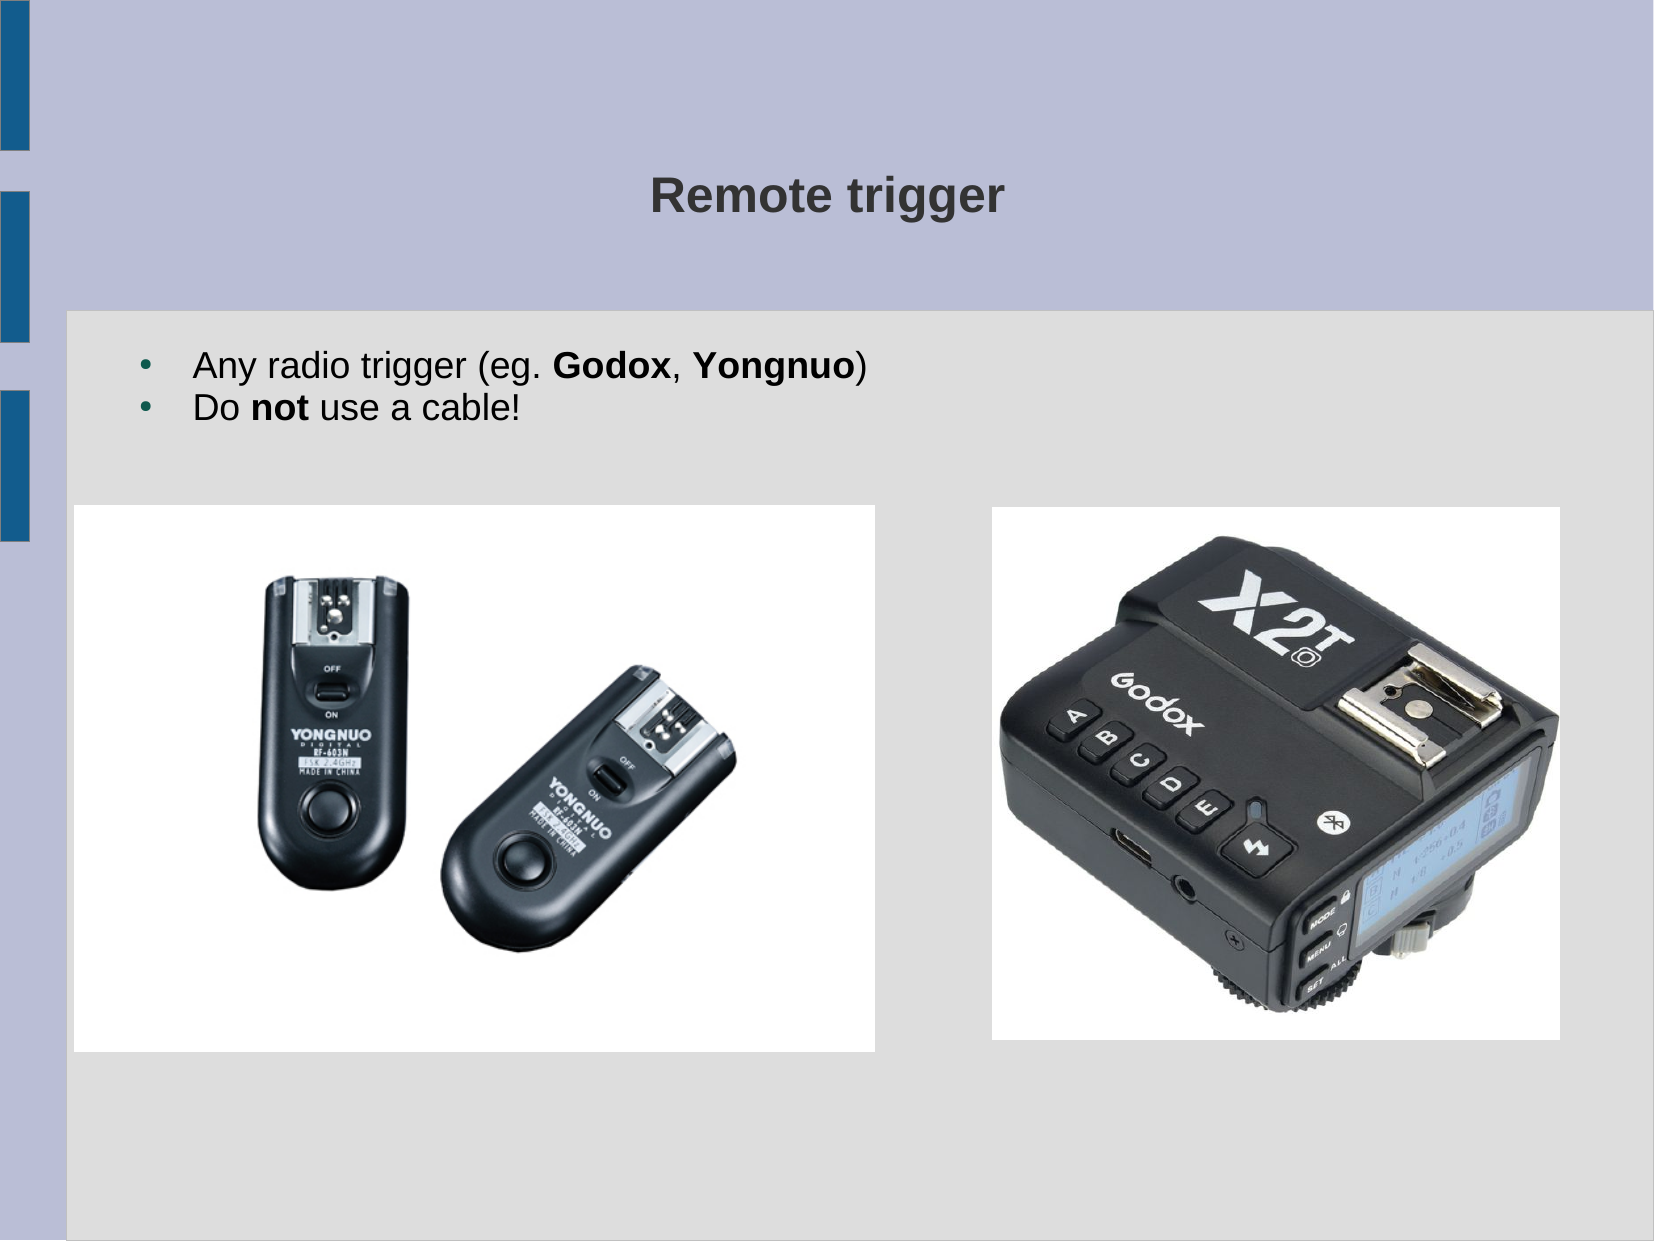

# Remote trigger
Any radio trigger (eg. Godox, Yongnuo)
Do not use a cable!